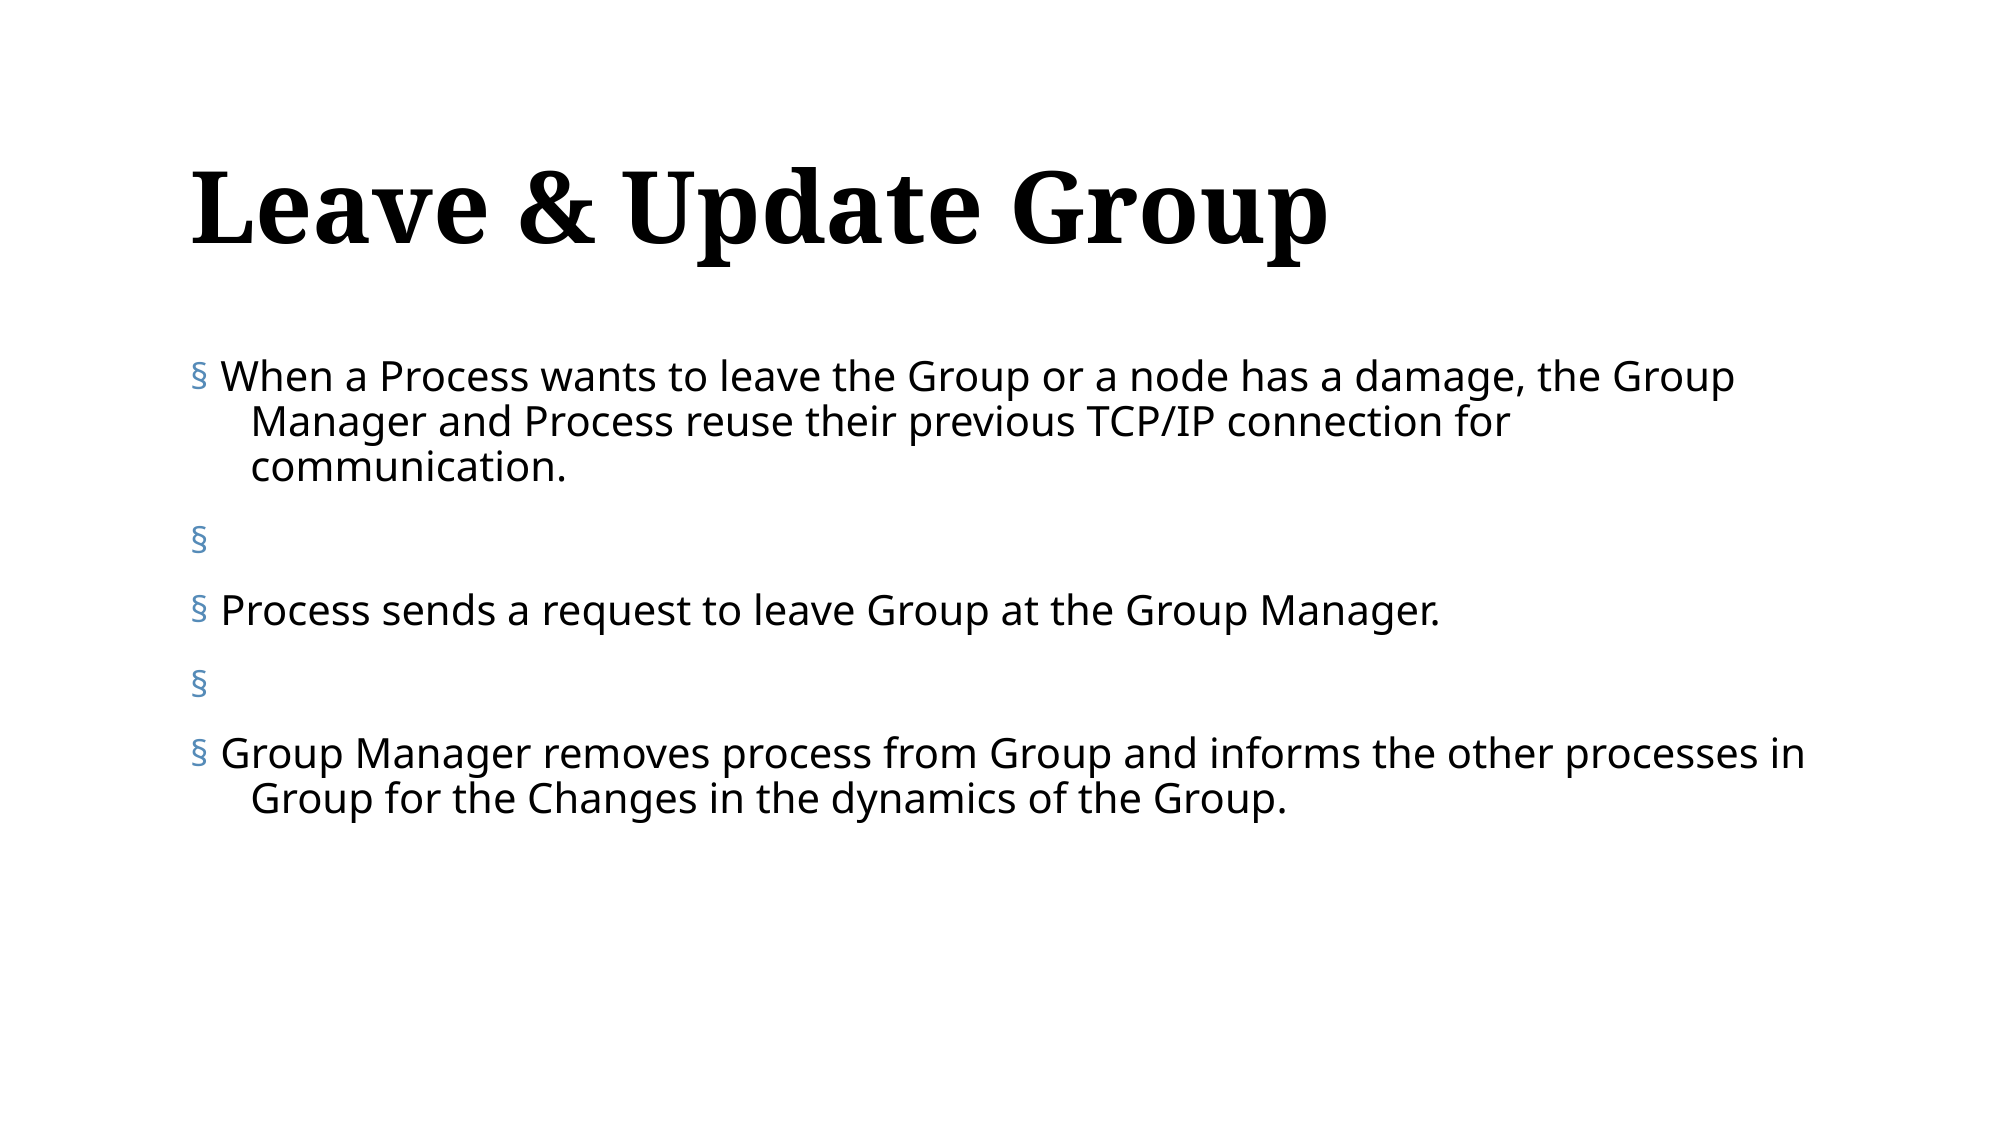

# Leave & Update Group
When a Process wants to leave the Group or a node has a damage, the Group Manager and Process reuse their previous TCP/IP connection for communication.
Process sends a request to leave Group at the Group Manager.
Group Manager removes process from Group and informs the other processes in Group for the Changes in the dynamics of the Group.